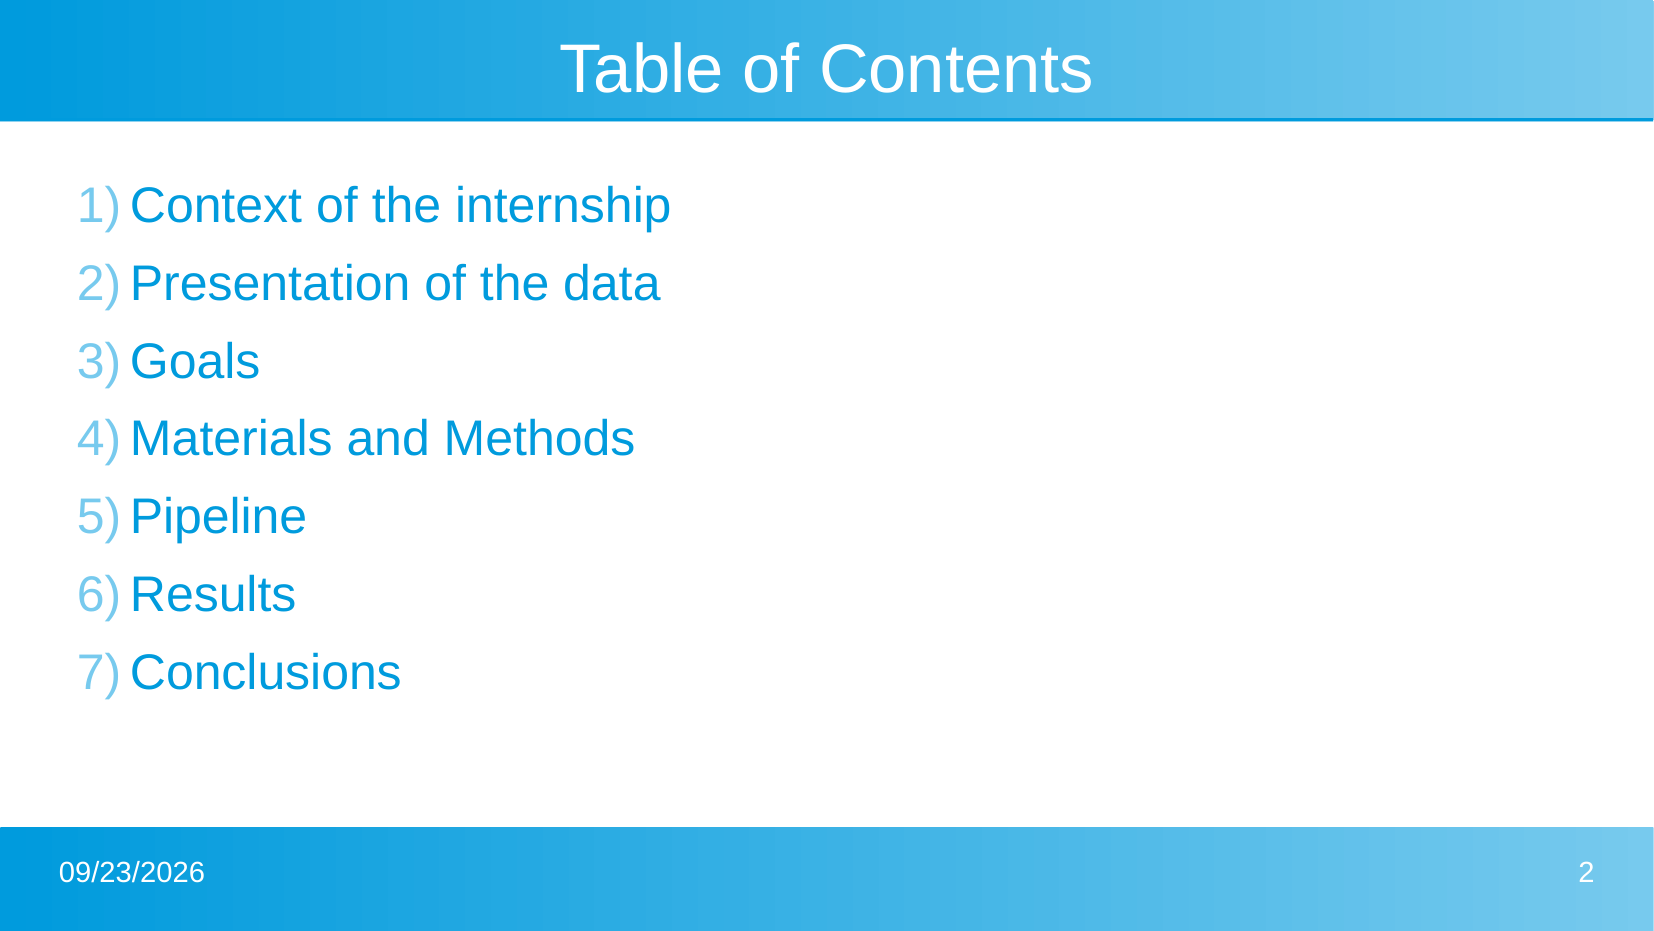

# Table of Contents
Context of the internship
Presentation of the data
Goals
Materials and Methods
Pipeline
Results
Conclusions
2